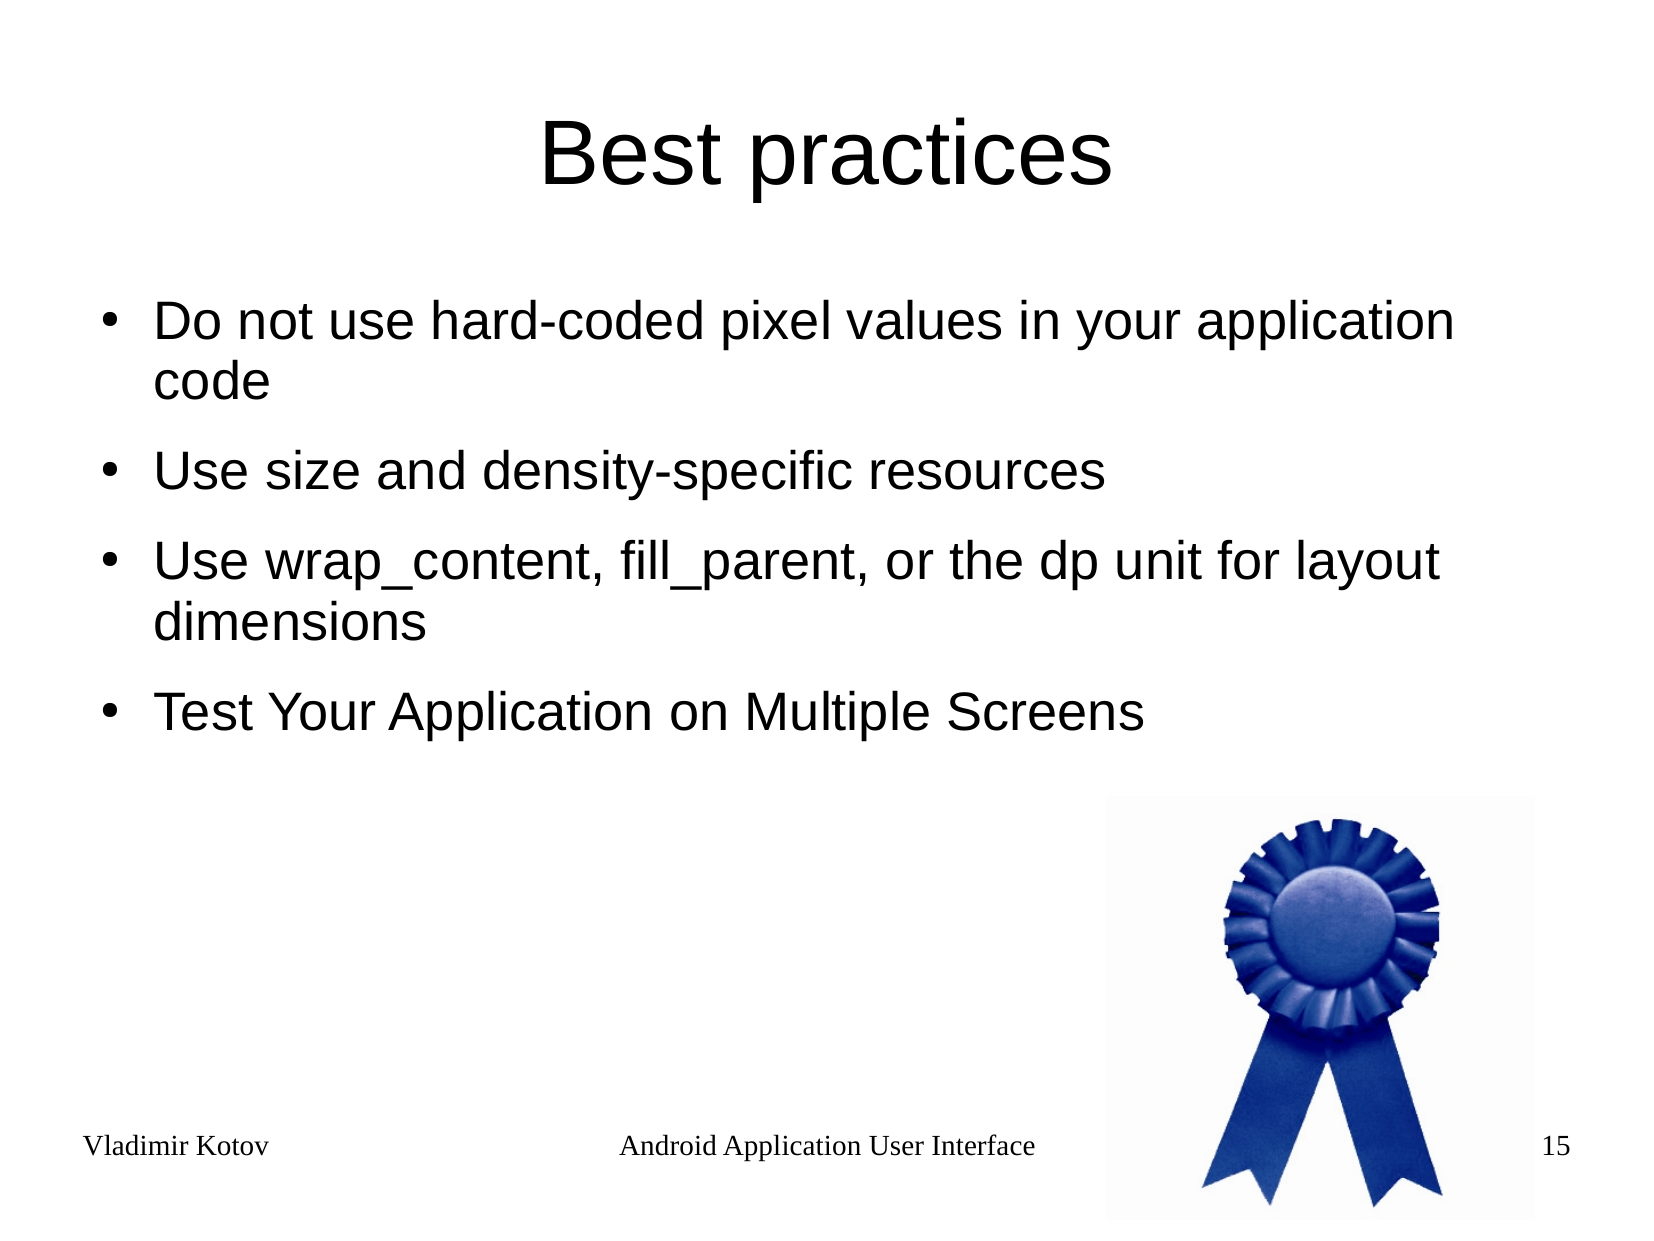

# Best practices
Do not use hard-coded pixel values in your application code
Use size and density-specific resources
Use wrap_content, fill_parent, or the dp unit for layout dimensions
Test Your Application on Multiple Screens
Vladimir Kotov
Android Application User Interface
15